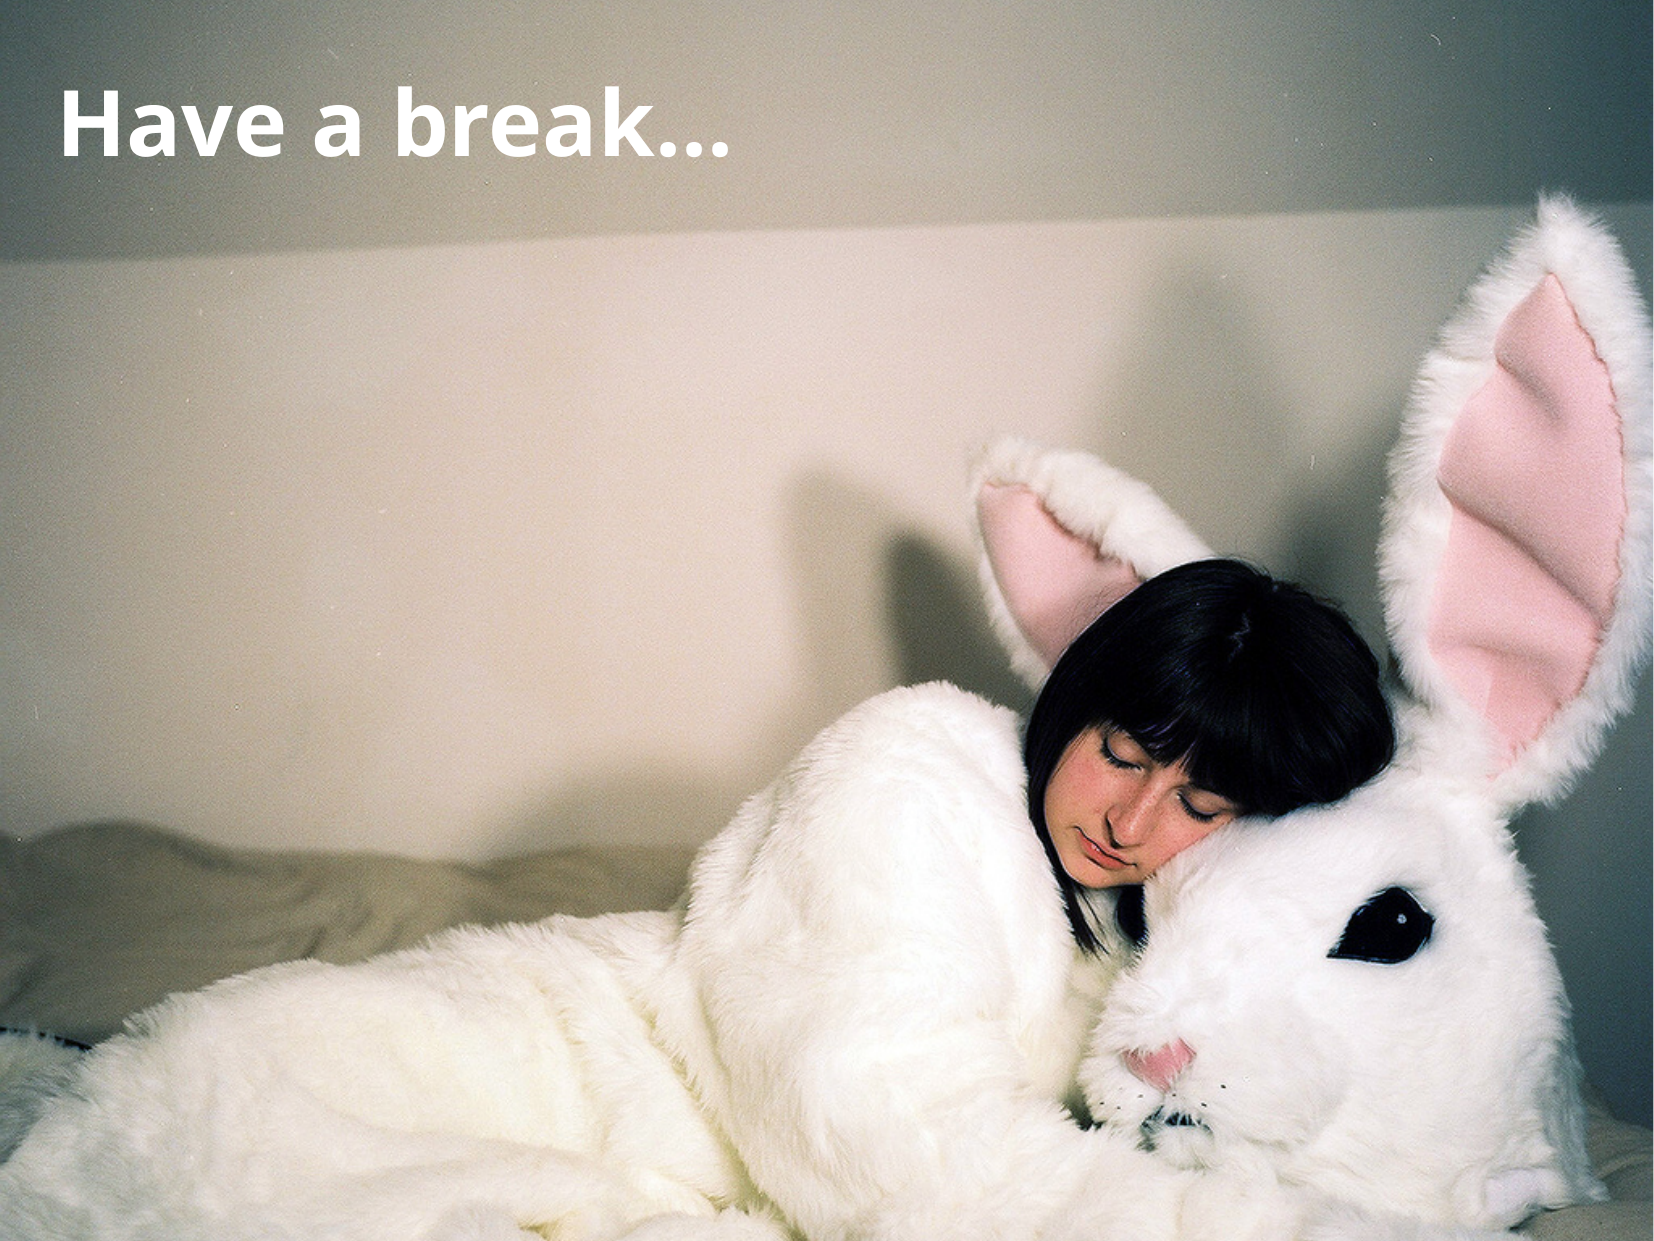

#
Have a break...
binaries are not only output
39